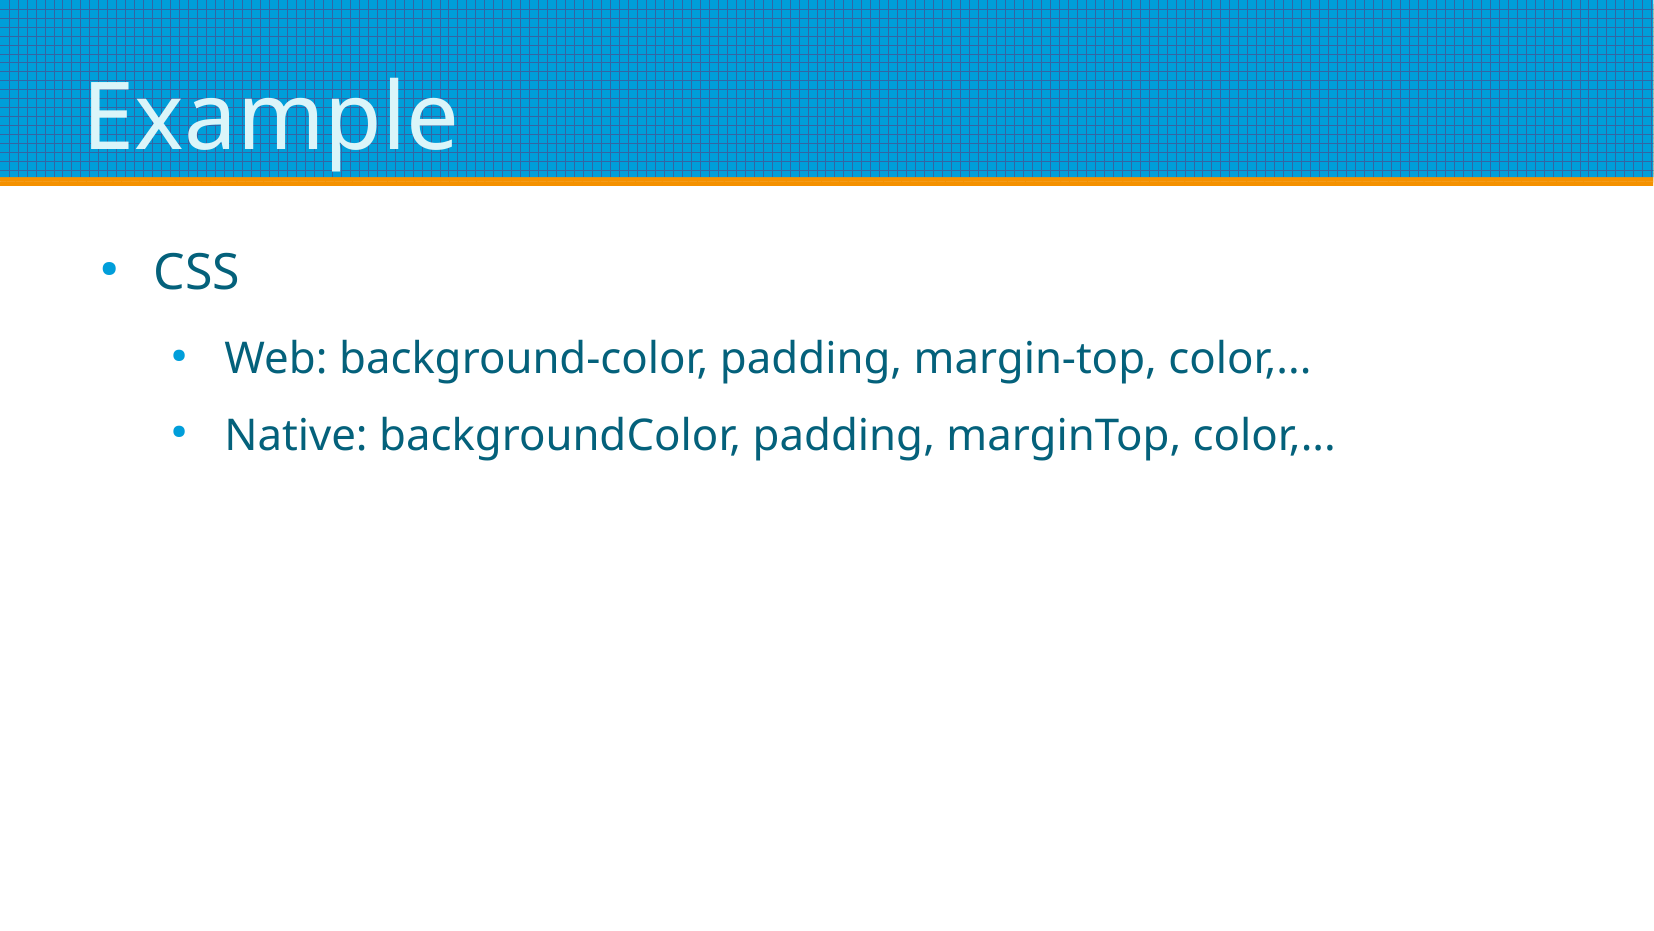

# Example
CSS
Web: background-color, padding, margin-top, color,...
Native: backgroundColor, padding, marginTop, color,...